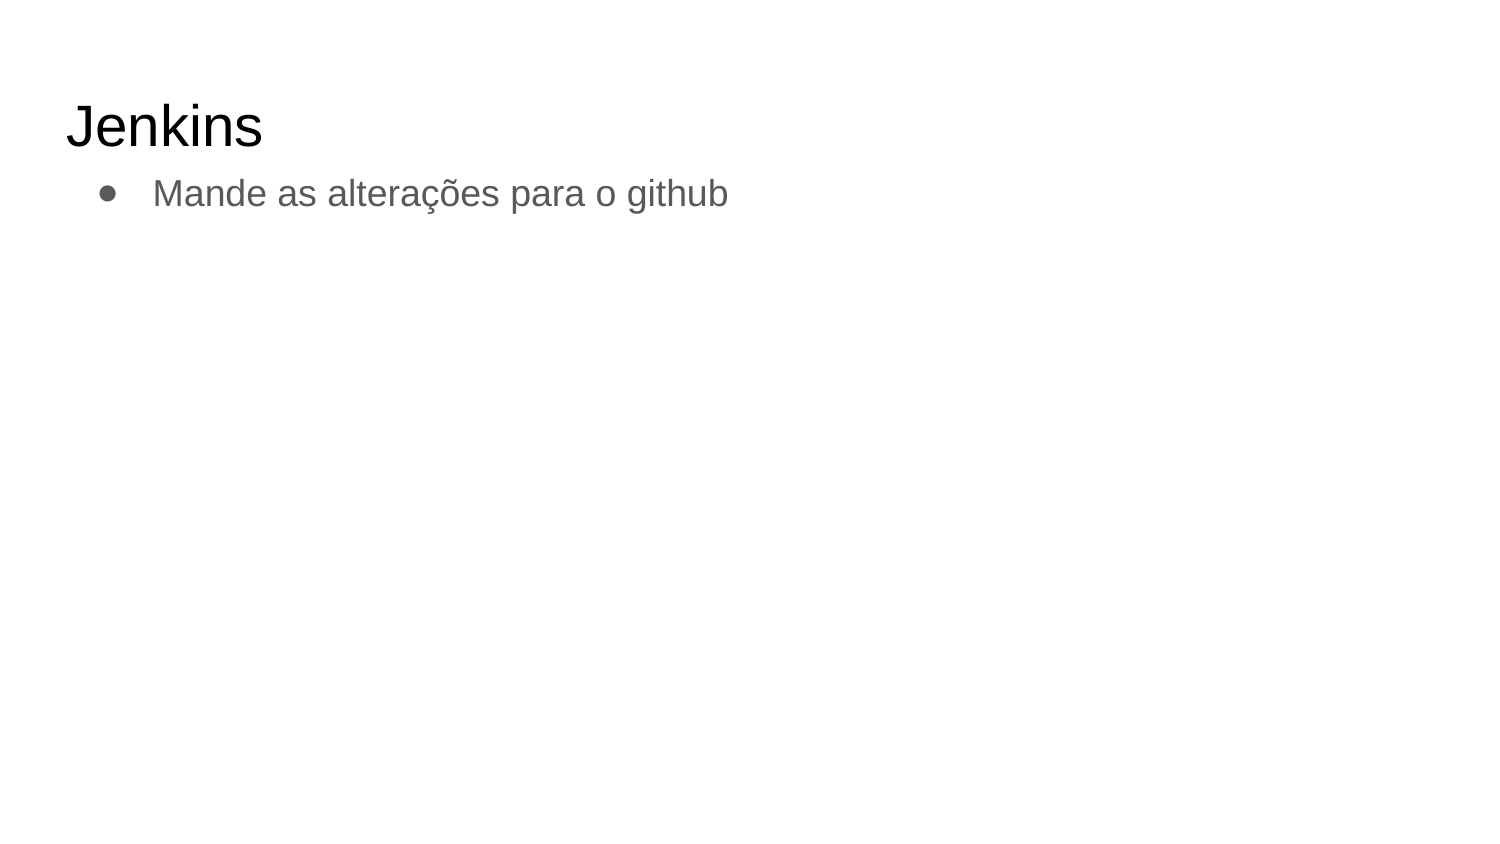

# Jenkins
Mande as alterações para o github